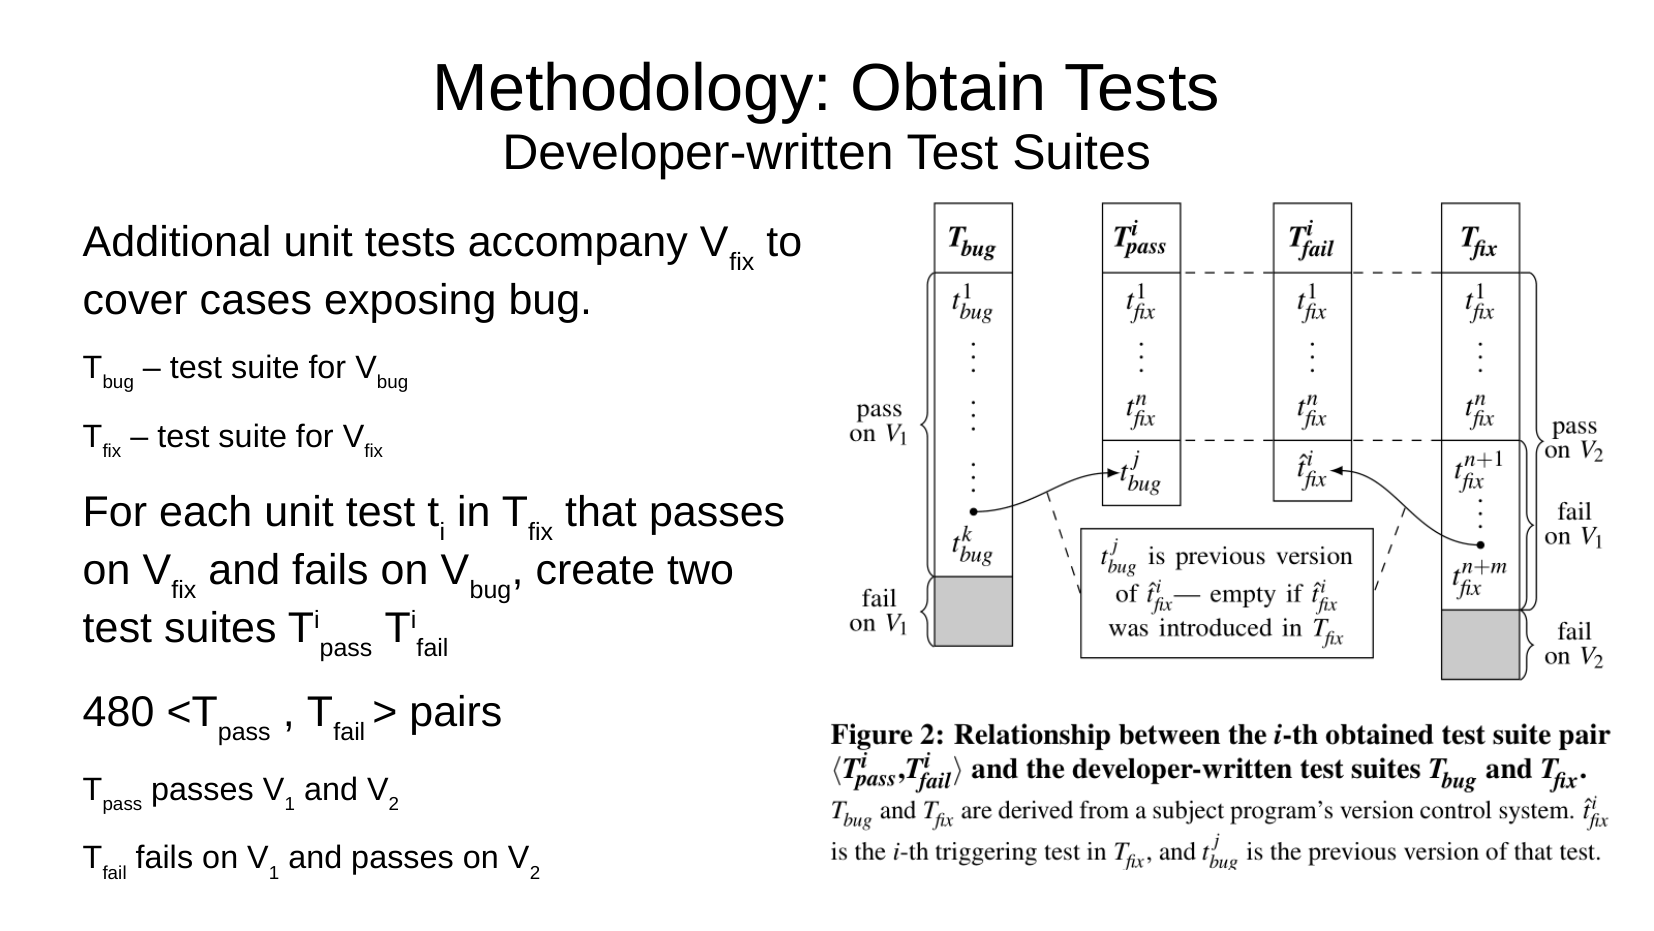

# Methodology: Obtain Tests Developer-written Test Suites
Additional unit tests accompany Vfix to cover cases exposing bug.
Tbug – test suite for Vbug
Tfix – test suite for Vfix
For each unit test ti in Tfix that passes on Vfix and fails on Vbug, create two test suites Tipass Tifail
480 <Tpass , Tfail > pairs
Tpass passes V1 and V2
Tfail fails on V1 and passes on V2